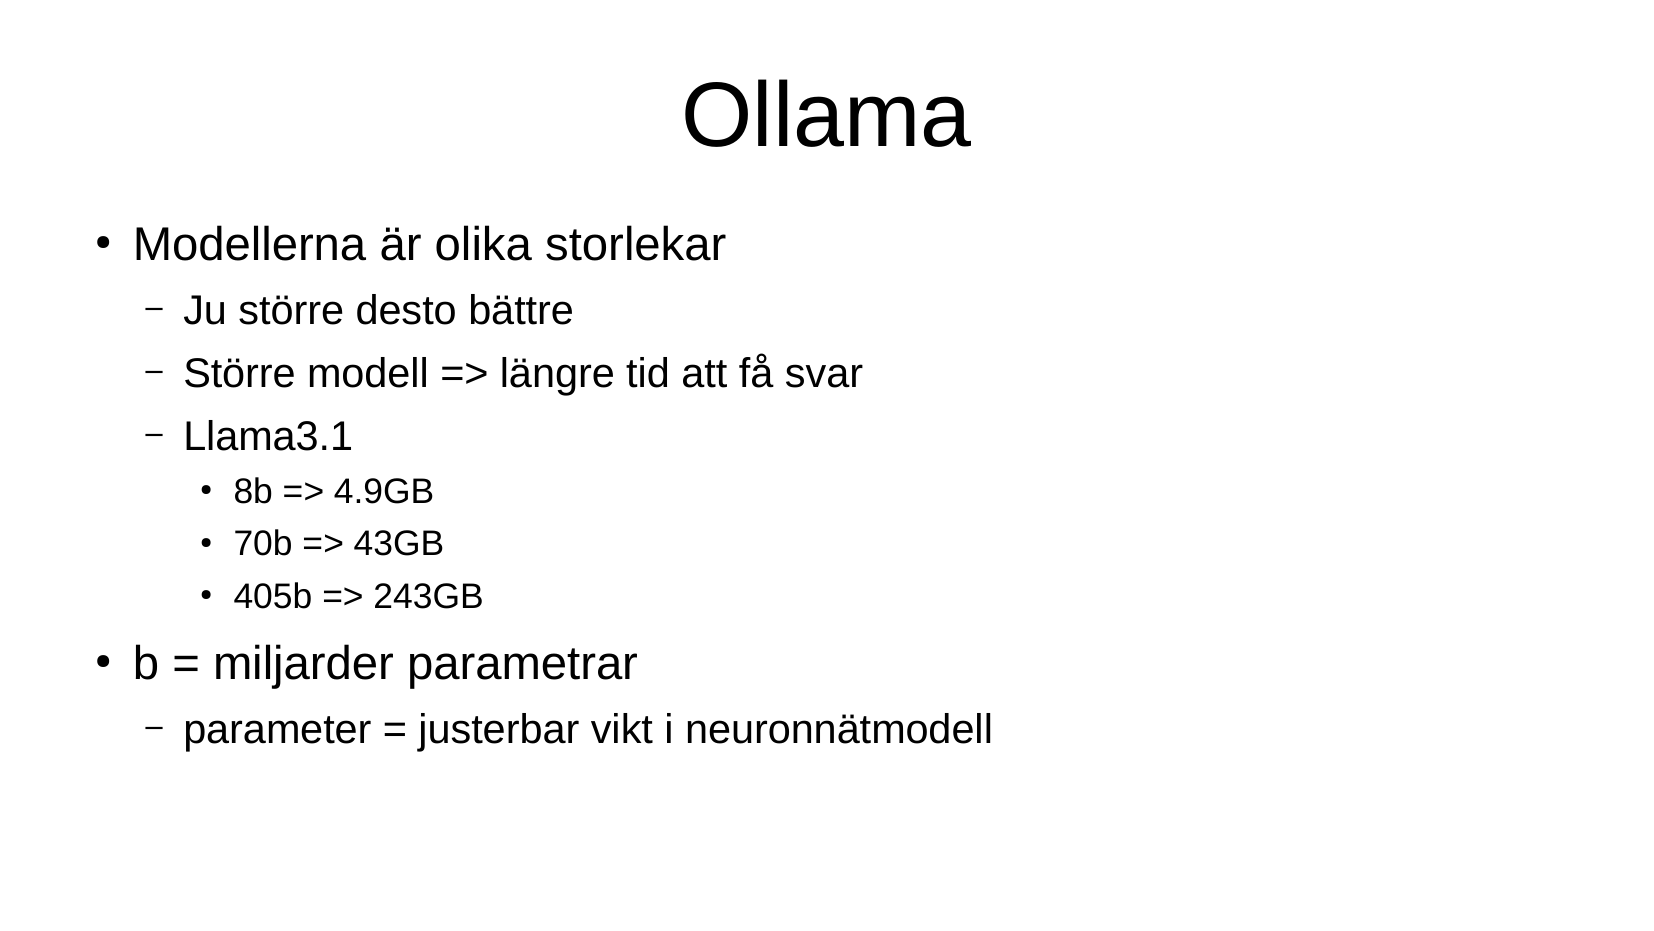

# Ollama
Modellerna är olika storlekar
Ju större desto bättre
Större modell => längre tid att få svar
Llama3.1
8b => 4.9GB
70b => 43GB
405b => 243GB
b = miljarder parametrar
parameter = justerbar vikt i neuronnätmodell